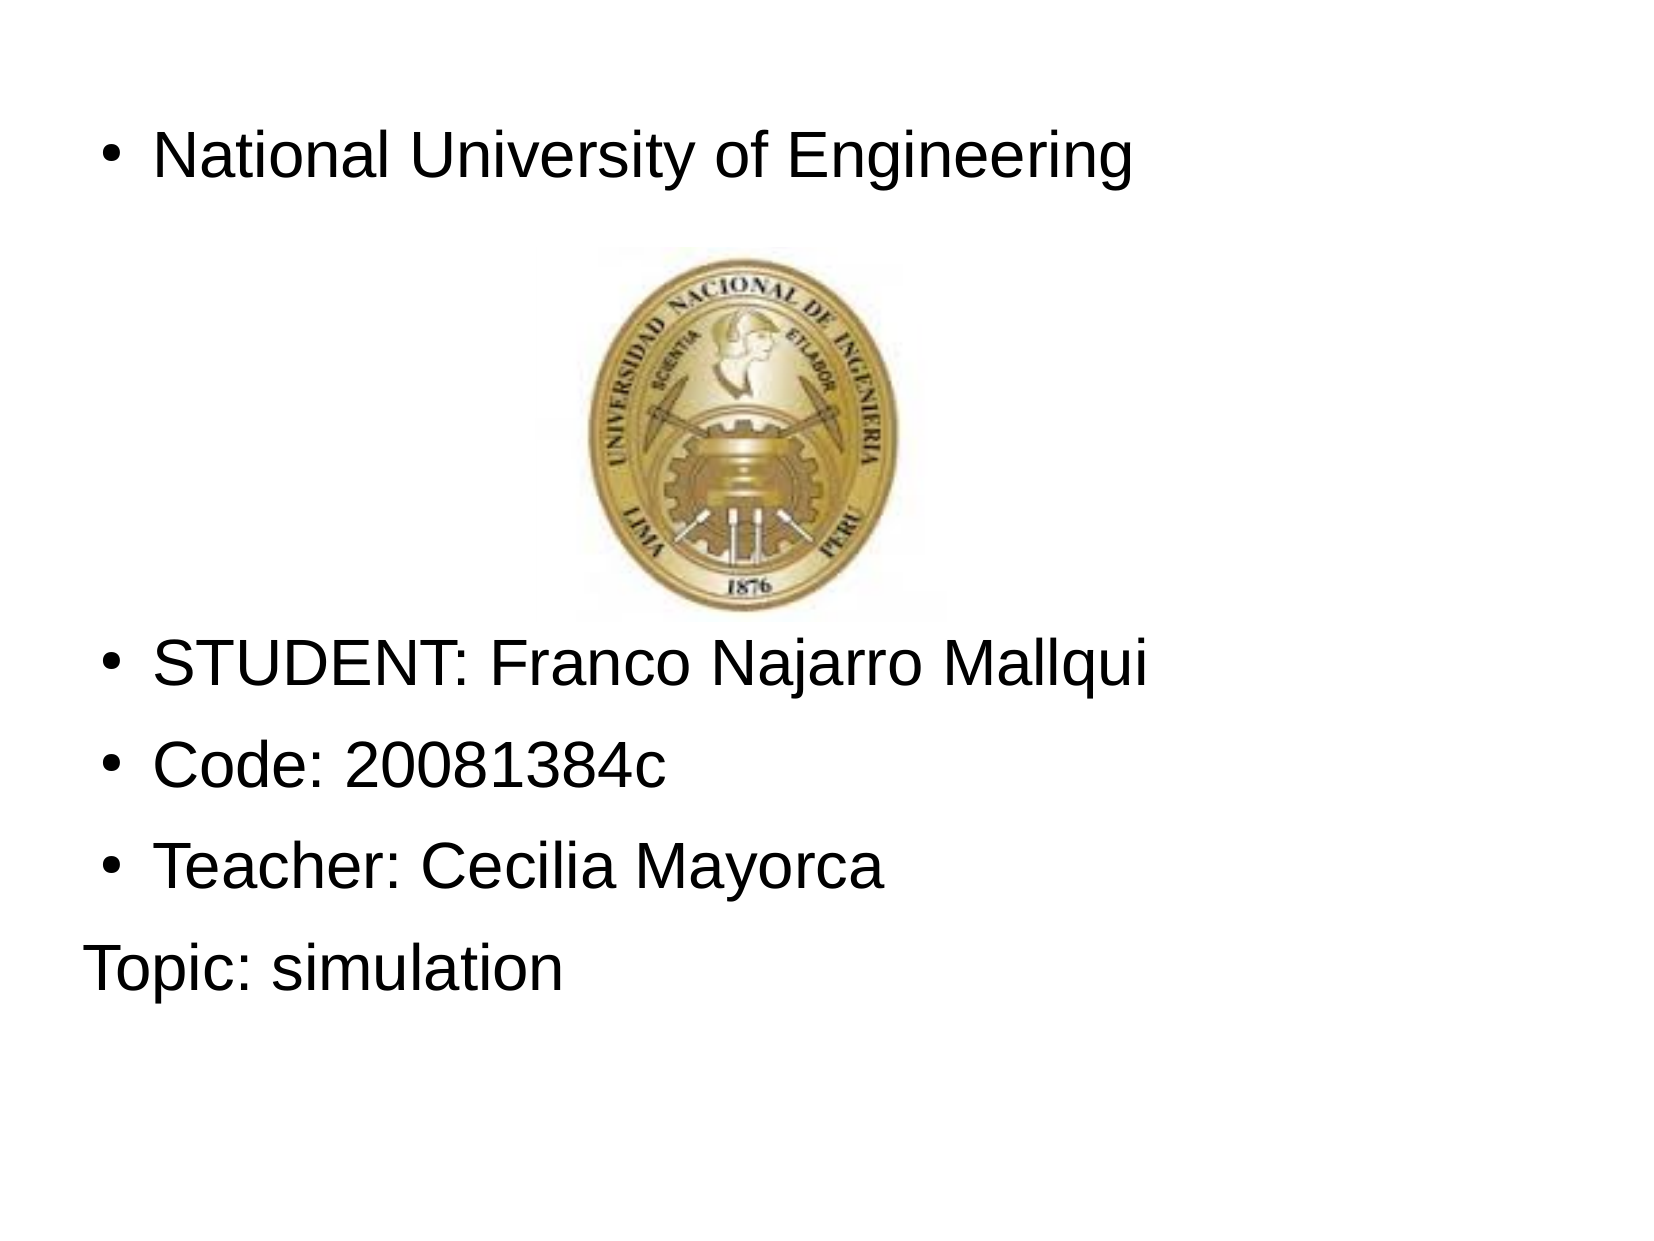

# National University of Engineering
STUDENT: Franco Najarro Mallqui
Code: 20081384c
Teacher: Cecilia Mayorca
Topic: simulation